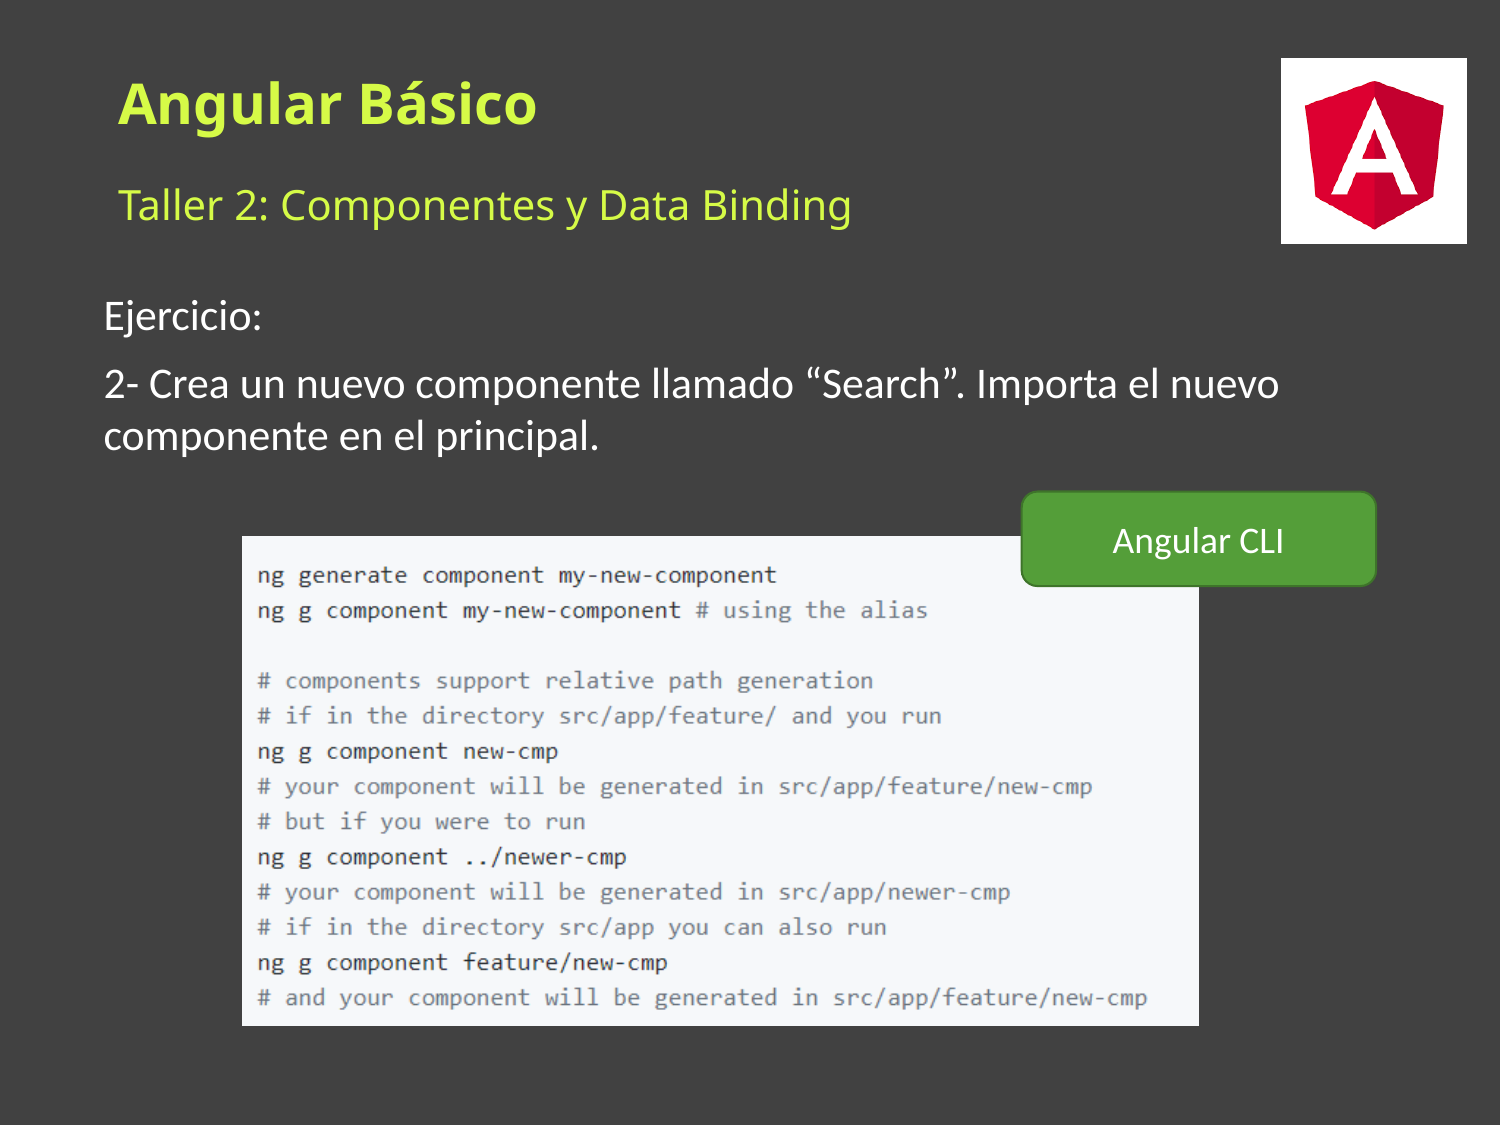

# Angular Básico
Taller 2: Componentes y Data Binding
Ejercicio:
2- Crea un nuevo componente llamado “Search”. Importa el nuevo componente en el principal.
Angular CLI